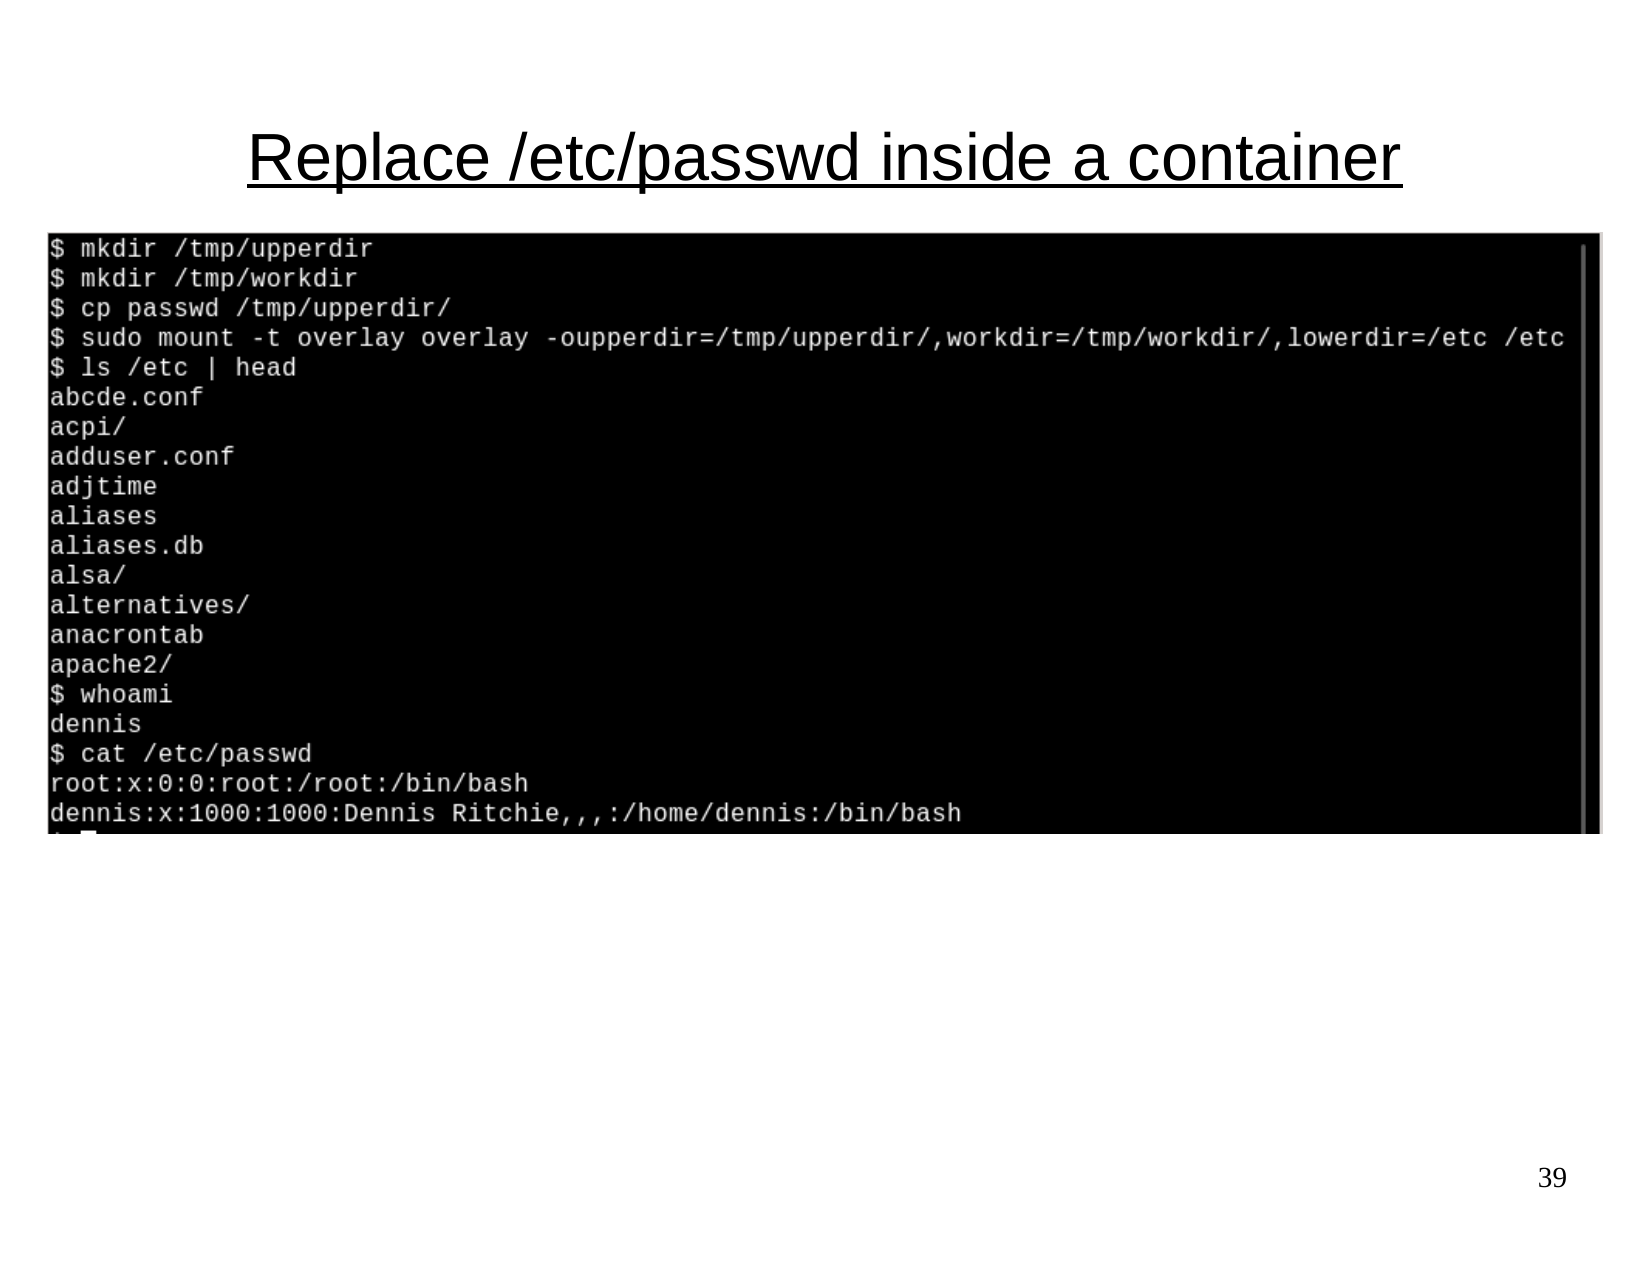

# Replace /etc/passwd inside a container
39